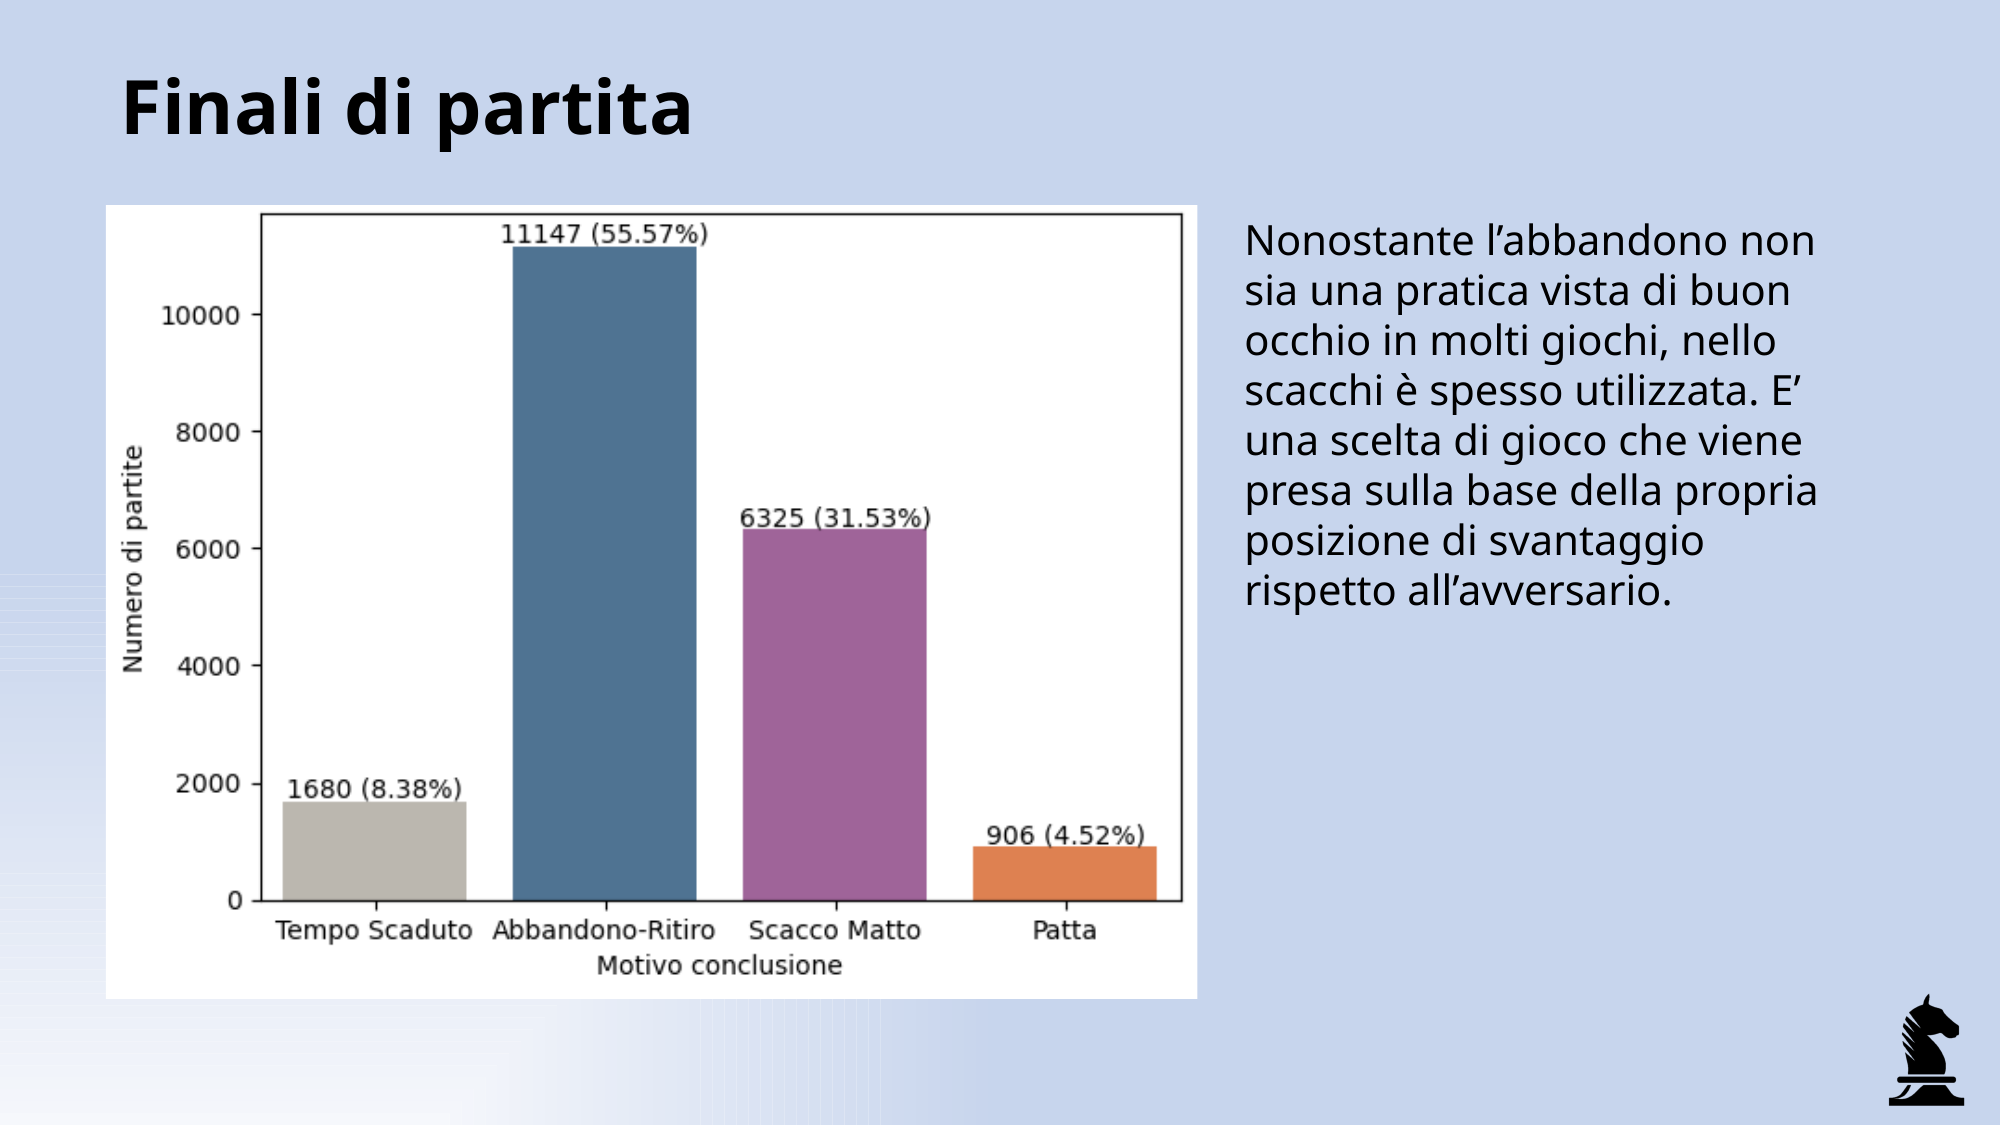

Finali di partita
Nonostante l’abbandono non sia una pratica vista di buon occhio in molti giochi, nello scacchi è spesso utilizzata. E’ una scelta di gioco che viene presa sulla base della propria posizione di svantaggio rispetto all’avversario.